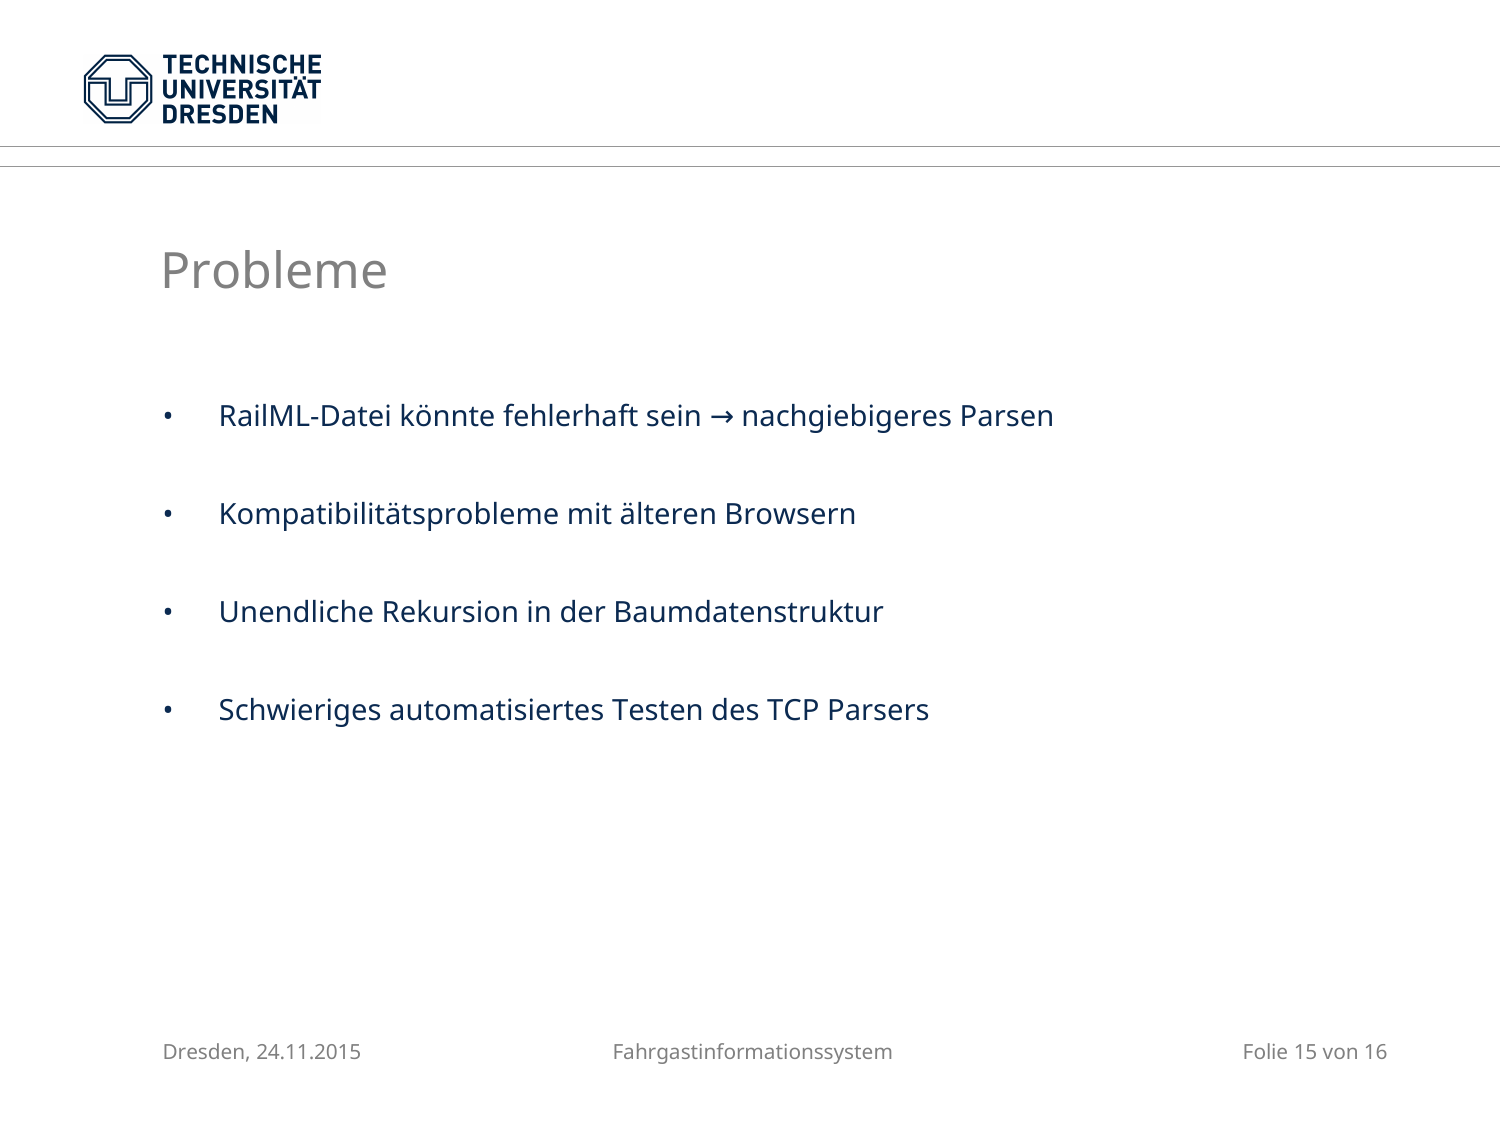

# Probleme
RailML-Datei könnte fehlerhaft sein → nachgiebigeres Parsen
Kompatibilitätsprobleme mit älteren Browsern
Unendliche Rekursion in der Baumdatenstruktur
Schwieriges automatisiertes Testen des TCP Parsers
15